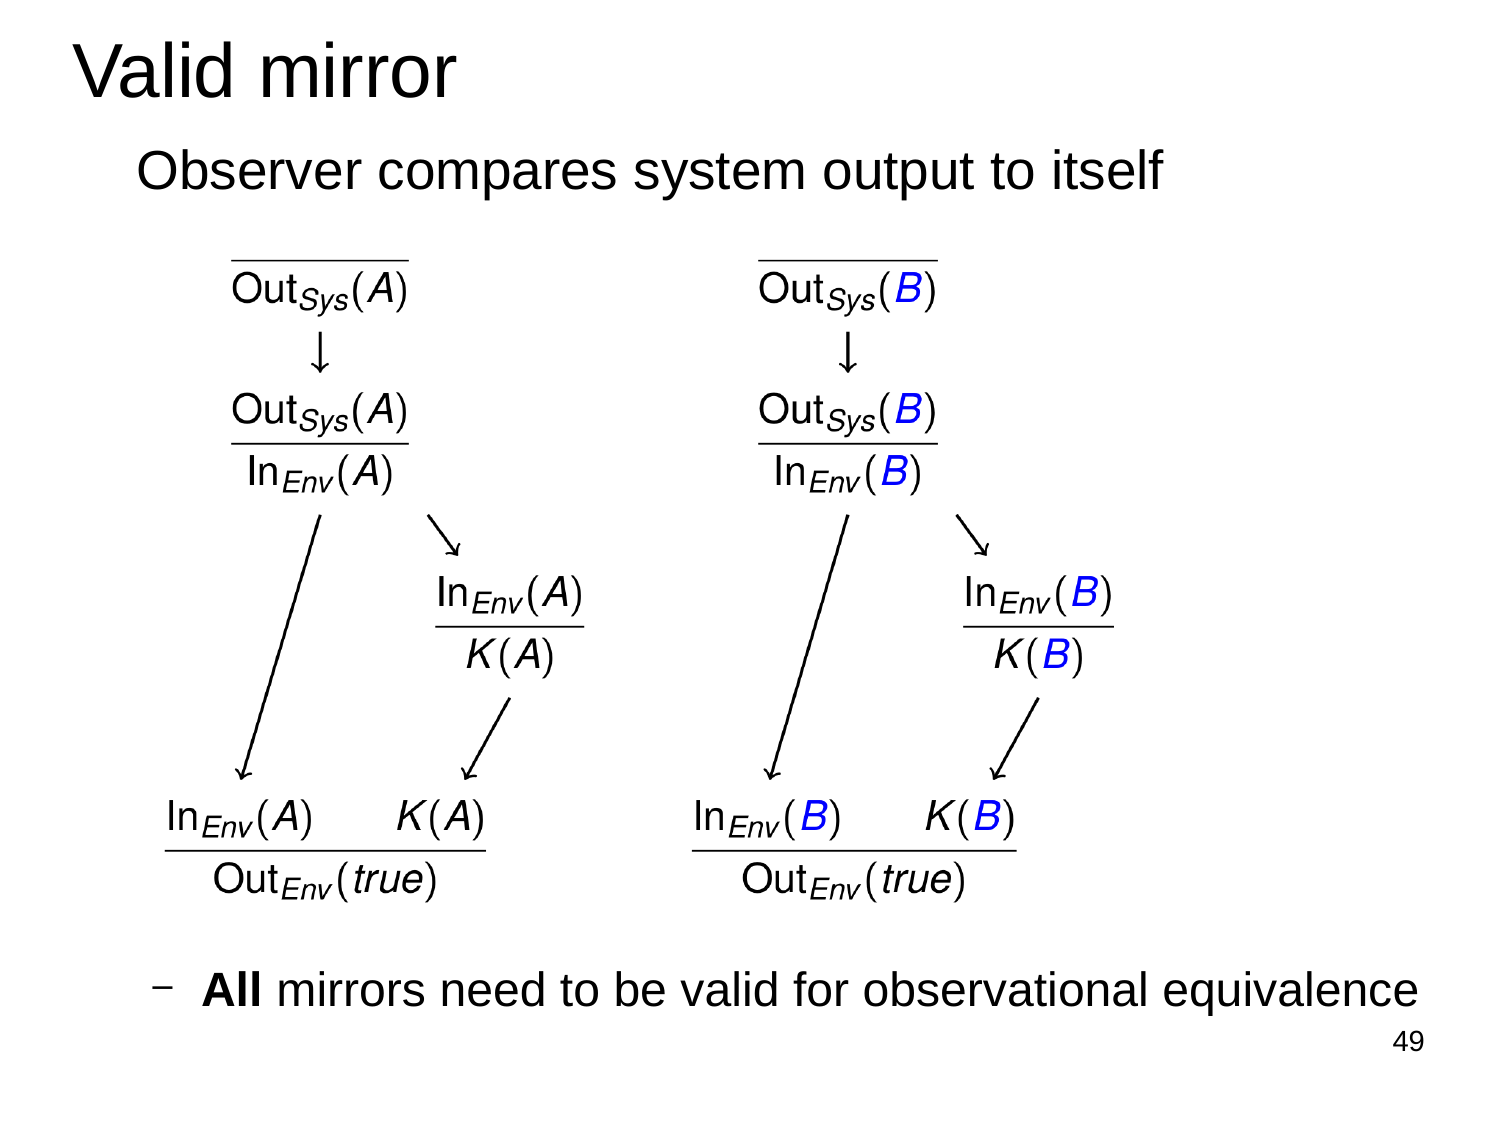

# Valid mirror
Observer compares system output to itself
All mirrors need to be valid for observational equivalence
49